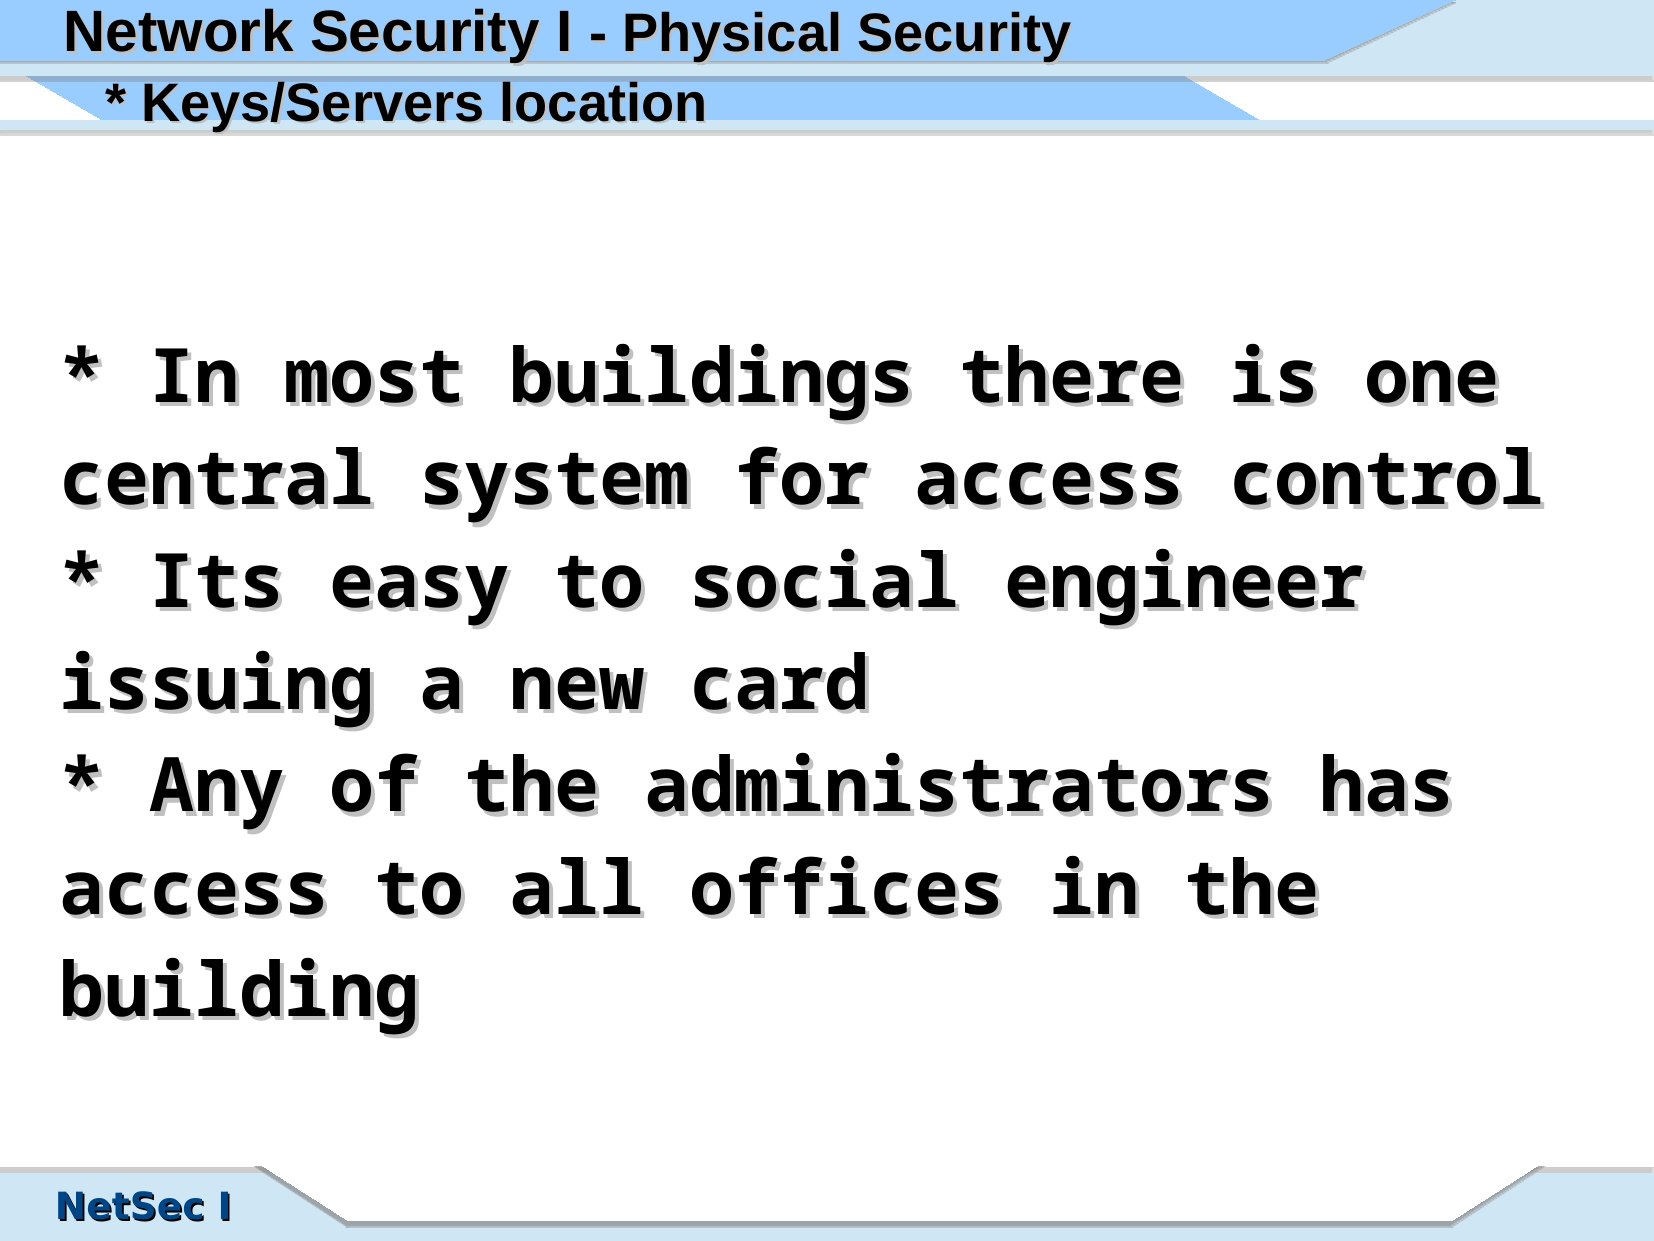

# Network Security I - Physical Security
* Keys/Servers location
* In most buildings there is one central system for access control
* Its easy to social engineer issuing a new card
* Any of the administrators has access to all offices in the building